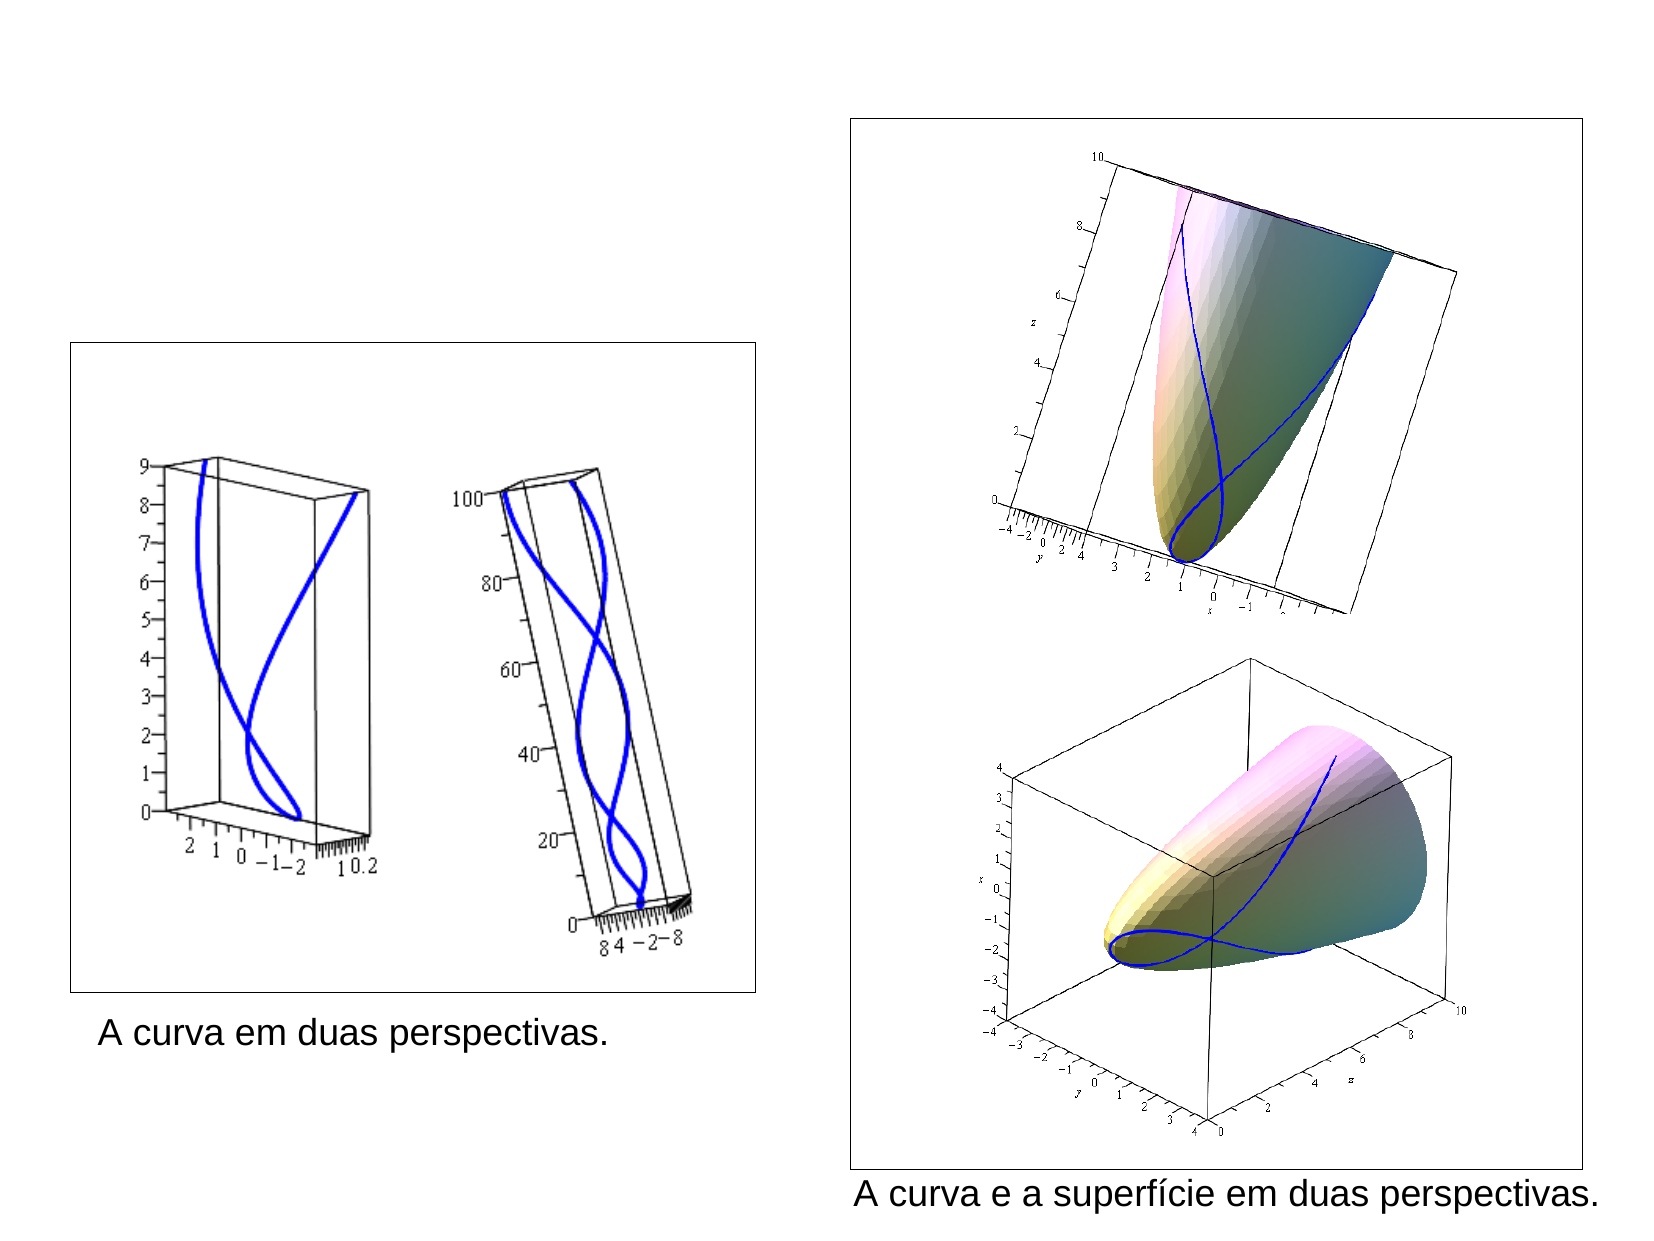

A curva em duas perspectivas.
A curva e a superfície em duas perspectivas.